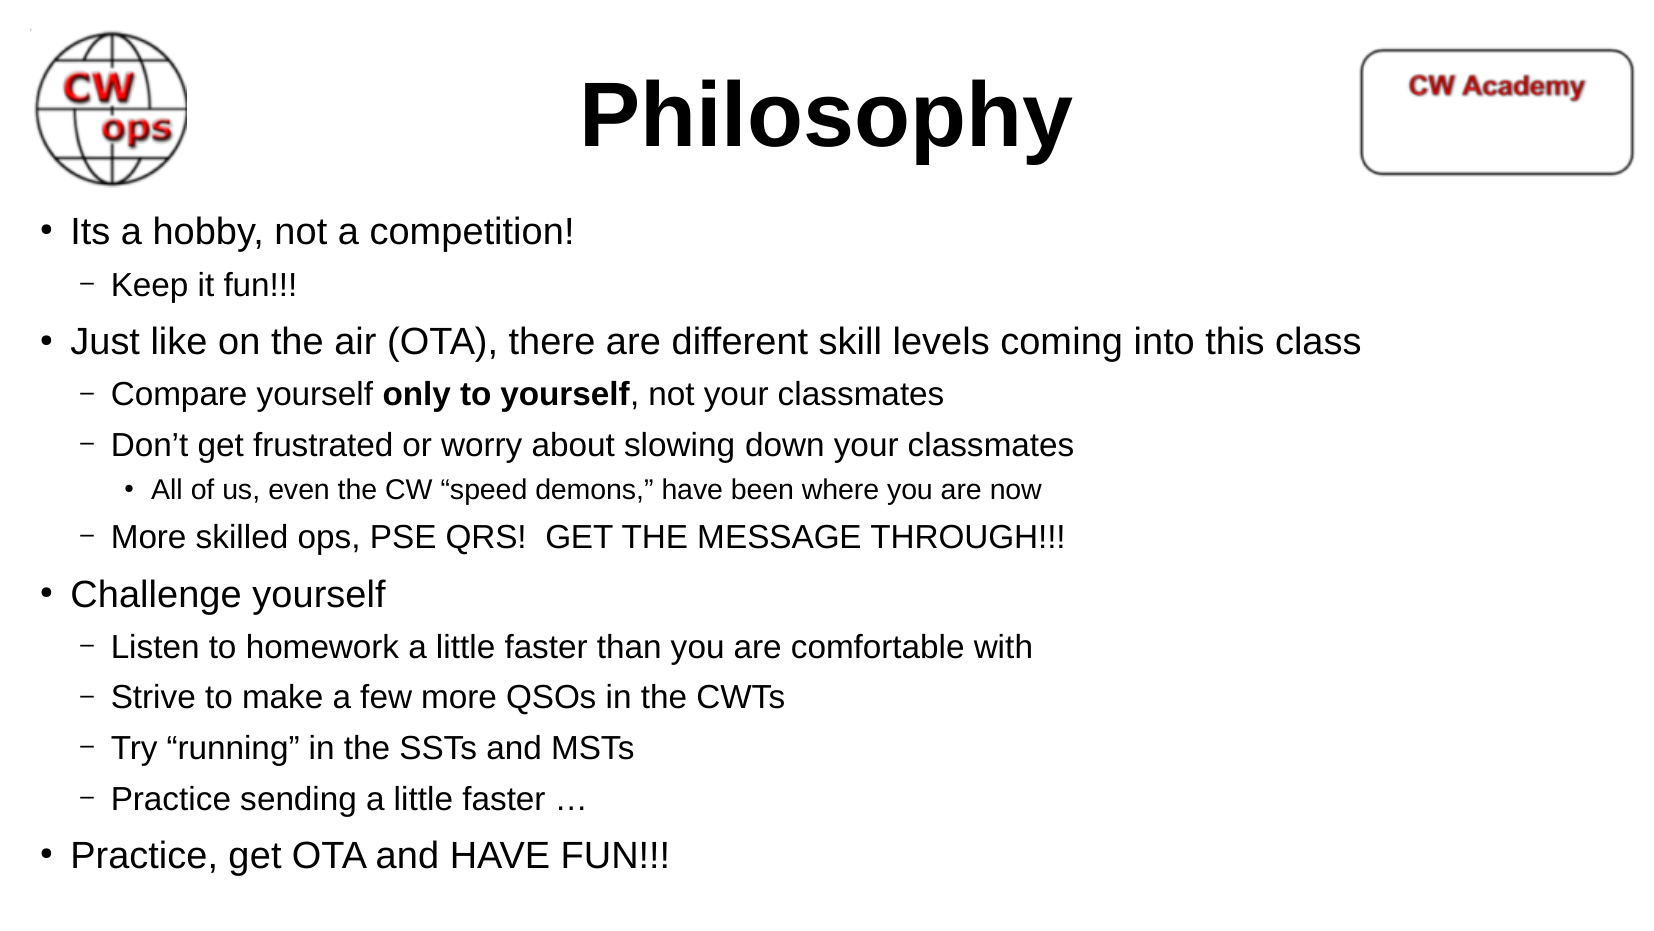

# Philosophy
Its a hobby, not a competition!
Keep it fun!!!
Just like on the air (OTA), there are different skill levels coming into this class
Compare yourself only to yourself, not your classmates
Don’t get frustrated or worry about slowing down your classmates
All of us, even the CW “speed demons,” have been where you are now
More skilled ops, PSE QRS! GET THE MESSAGE THROUGH!!!
Challenge yourself
Listen to homework a little faster than you are comfortable with
Strive to make a few more QSOs in the CWTs
Try “running” in the SSTs and MSTs
Practice sending a little faster …
Practice, get OTA and HAVE FUN!!!